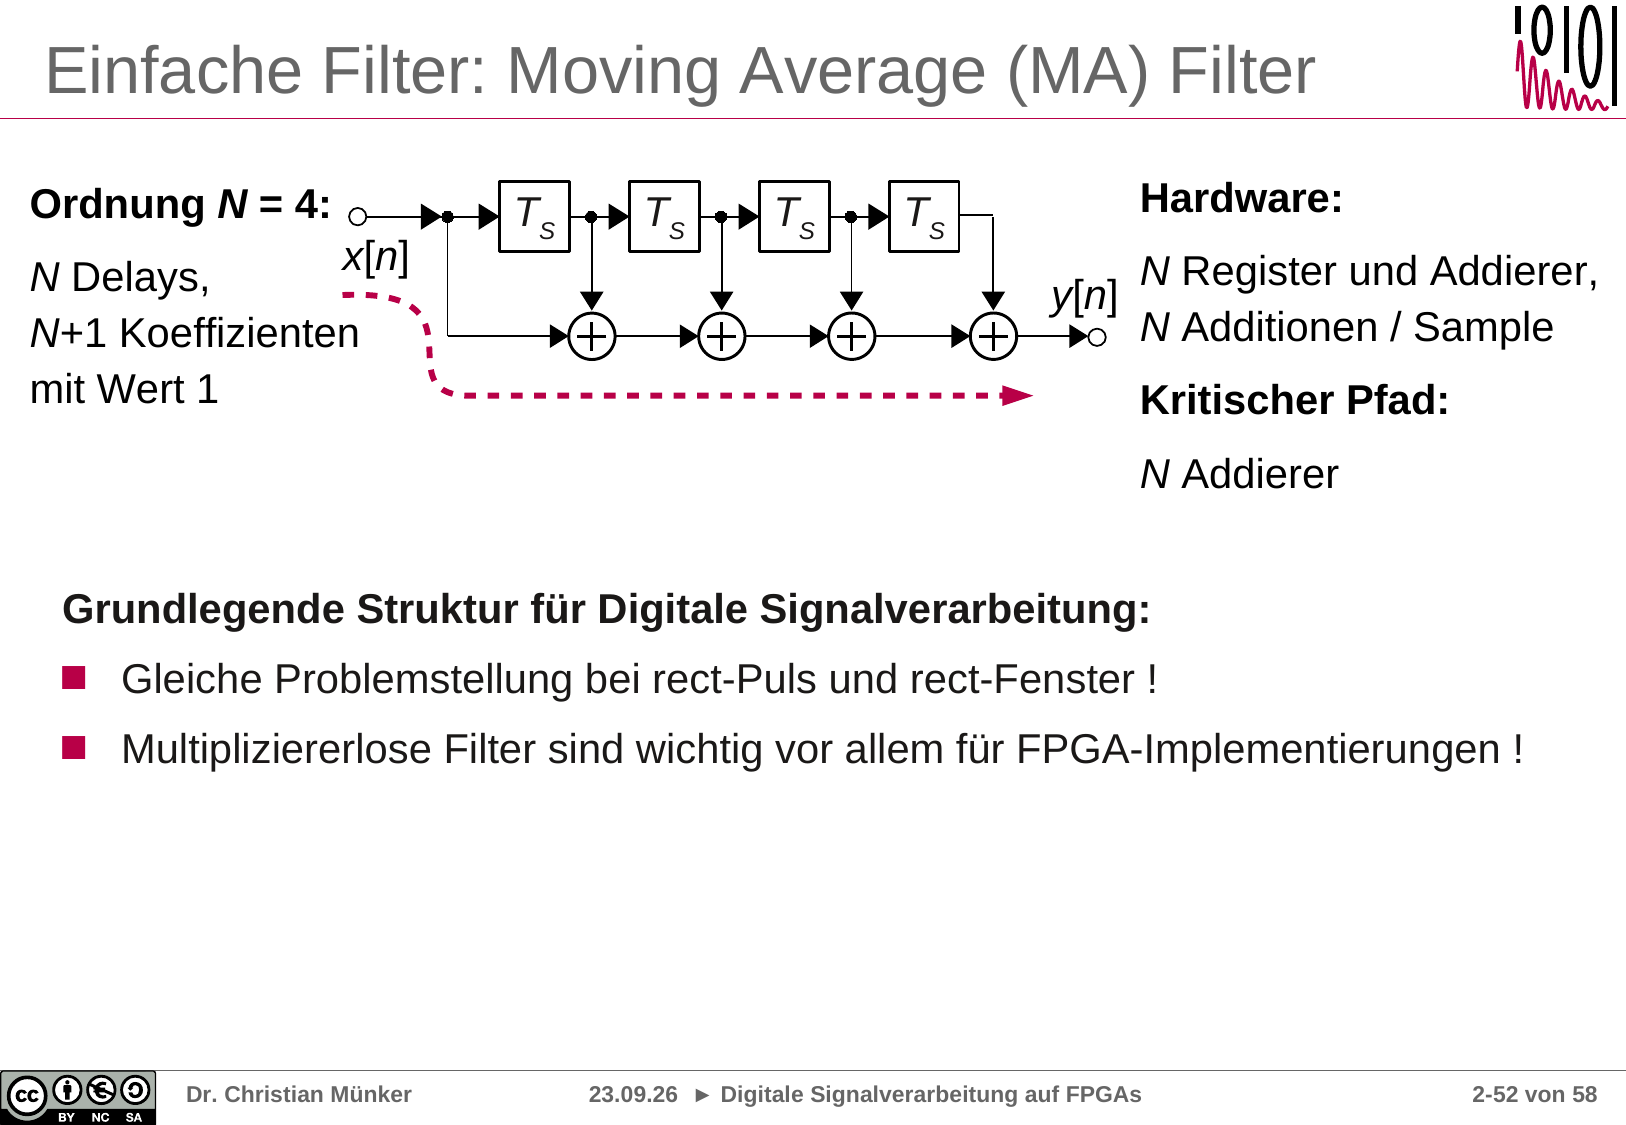

# Einfache Filter: Moving Average (MA) Filter
Hardware:
N Register und Addierer,
N Additionen / Sample
Kritischer Pfad:
N Addierer
Ordnung N = 4:
N Delays,
N+1 Koeffizienten mit Wert 1
TS
TS
TS
TS
x[n]
y[n]
Grundlegende Struktur für Digitale Signalverarbeitung:
Gleiche Problemstellung bei rect-Puls und rect-Fenster !
Multipliziererlose Filter sind wichtig vor allem für FPGA-Implementierungen !